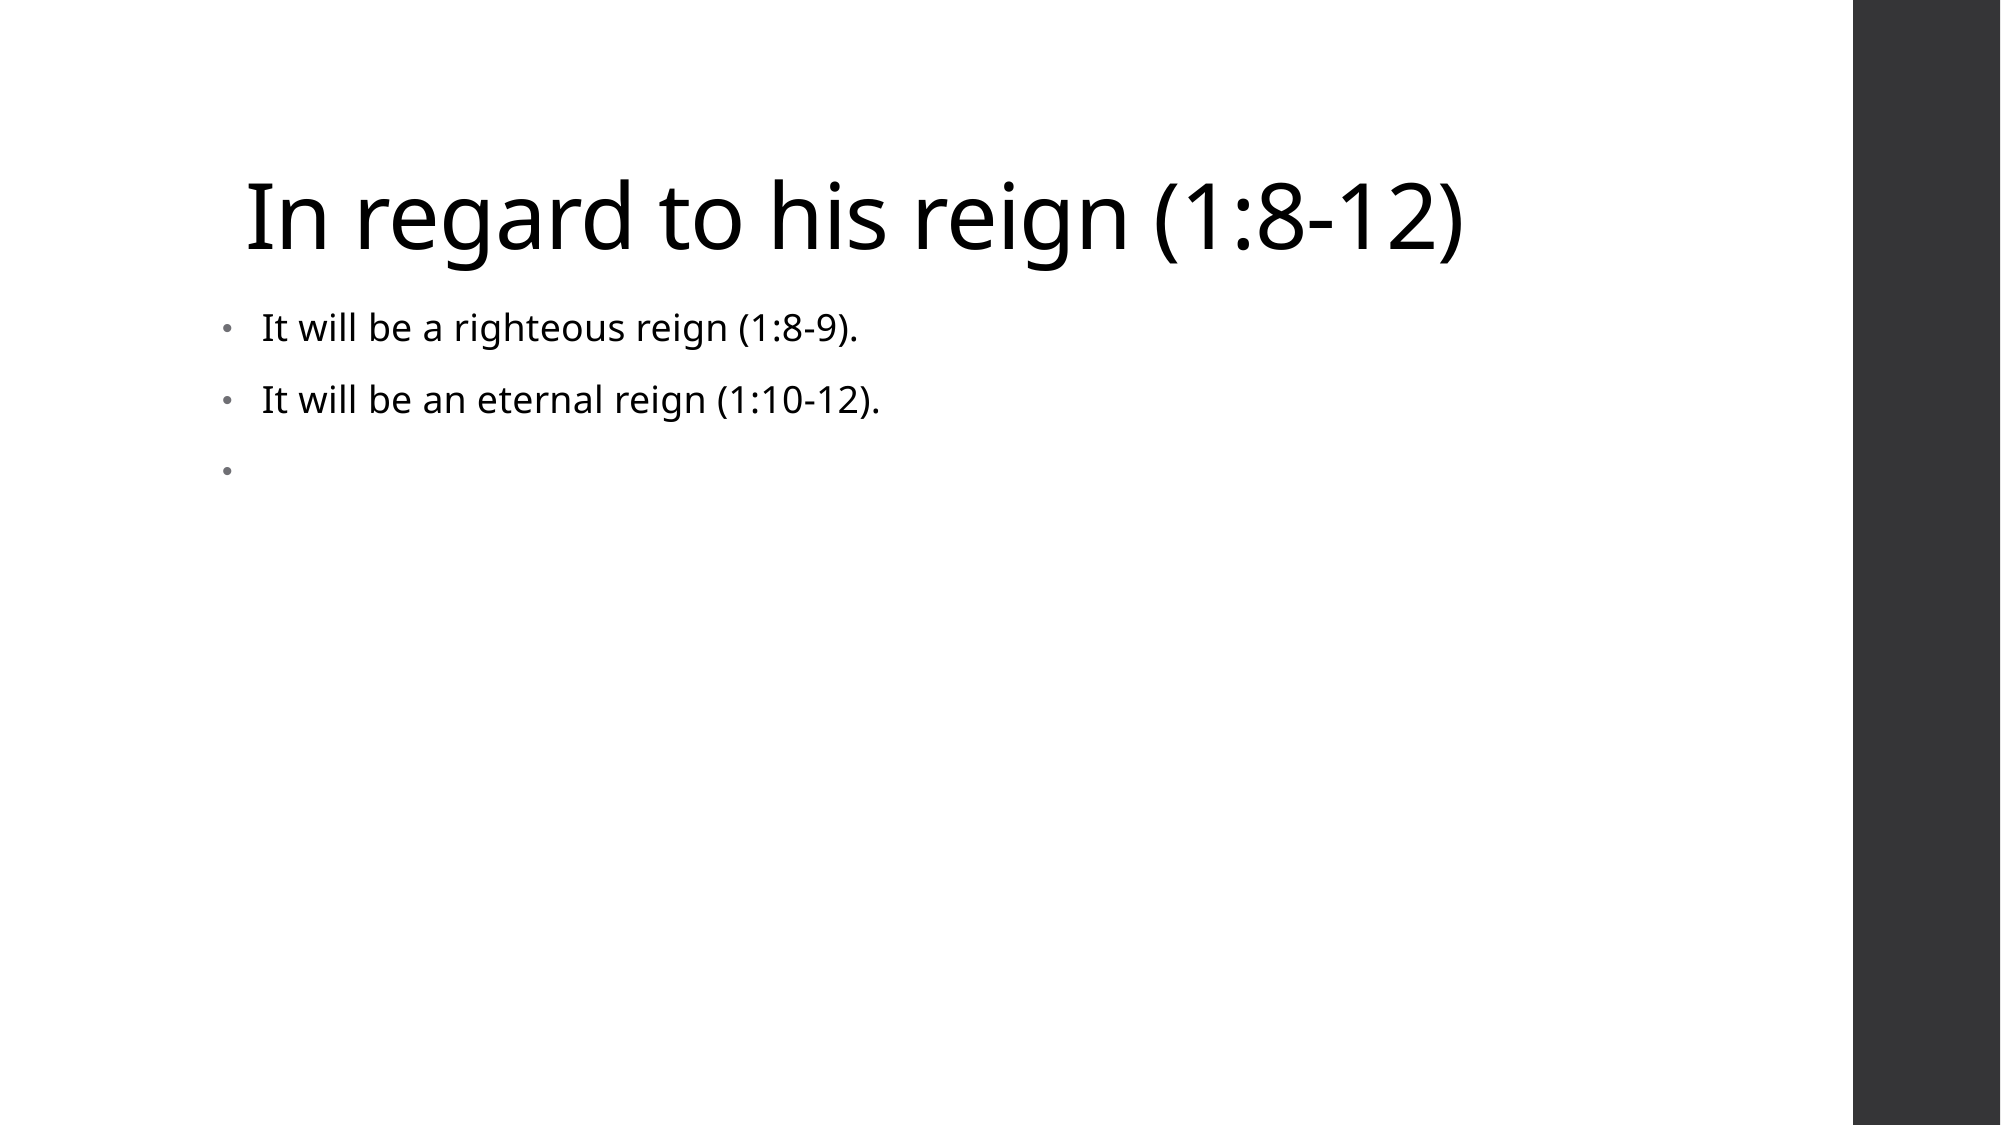

# In regard to his reign (1:8-12)
 It will be a righteous reign (1:8-9).
 It will be an eternal reign (1:10-12).